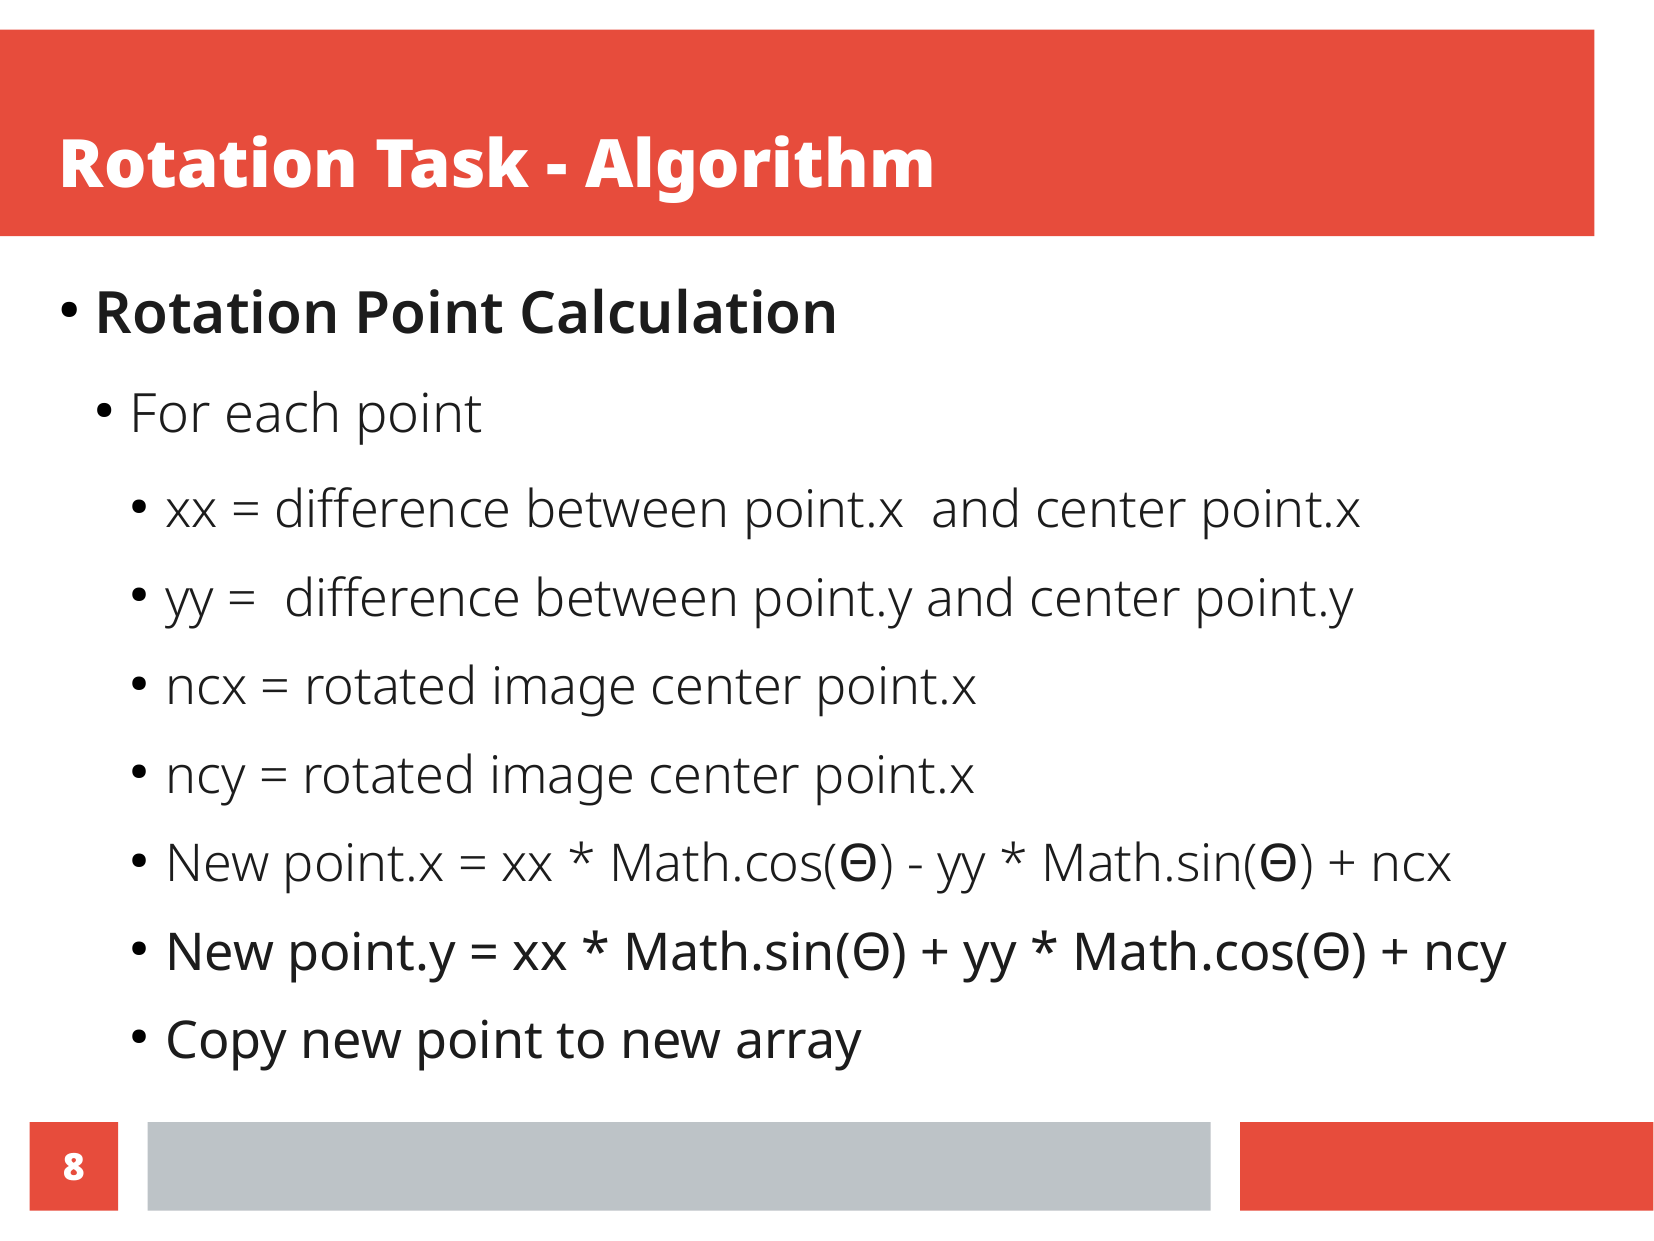

# Rotation Task - Algorithm
Rotation Point Calculation
For each point
xx = difference between point.x and center point.x
yy = difference between point.y and center point.y
ncx = rotated image center point.x
ncy = rotated image center point.x
New point.x = xx * Math.cos(Θ) - yy * Math.sin(Θ) + ncx
New point.y = xx * Math.sin(Θ) + yy * Math.cos(Θ) + ncy
Copy new point to new array
8